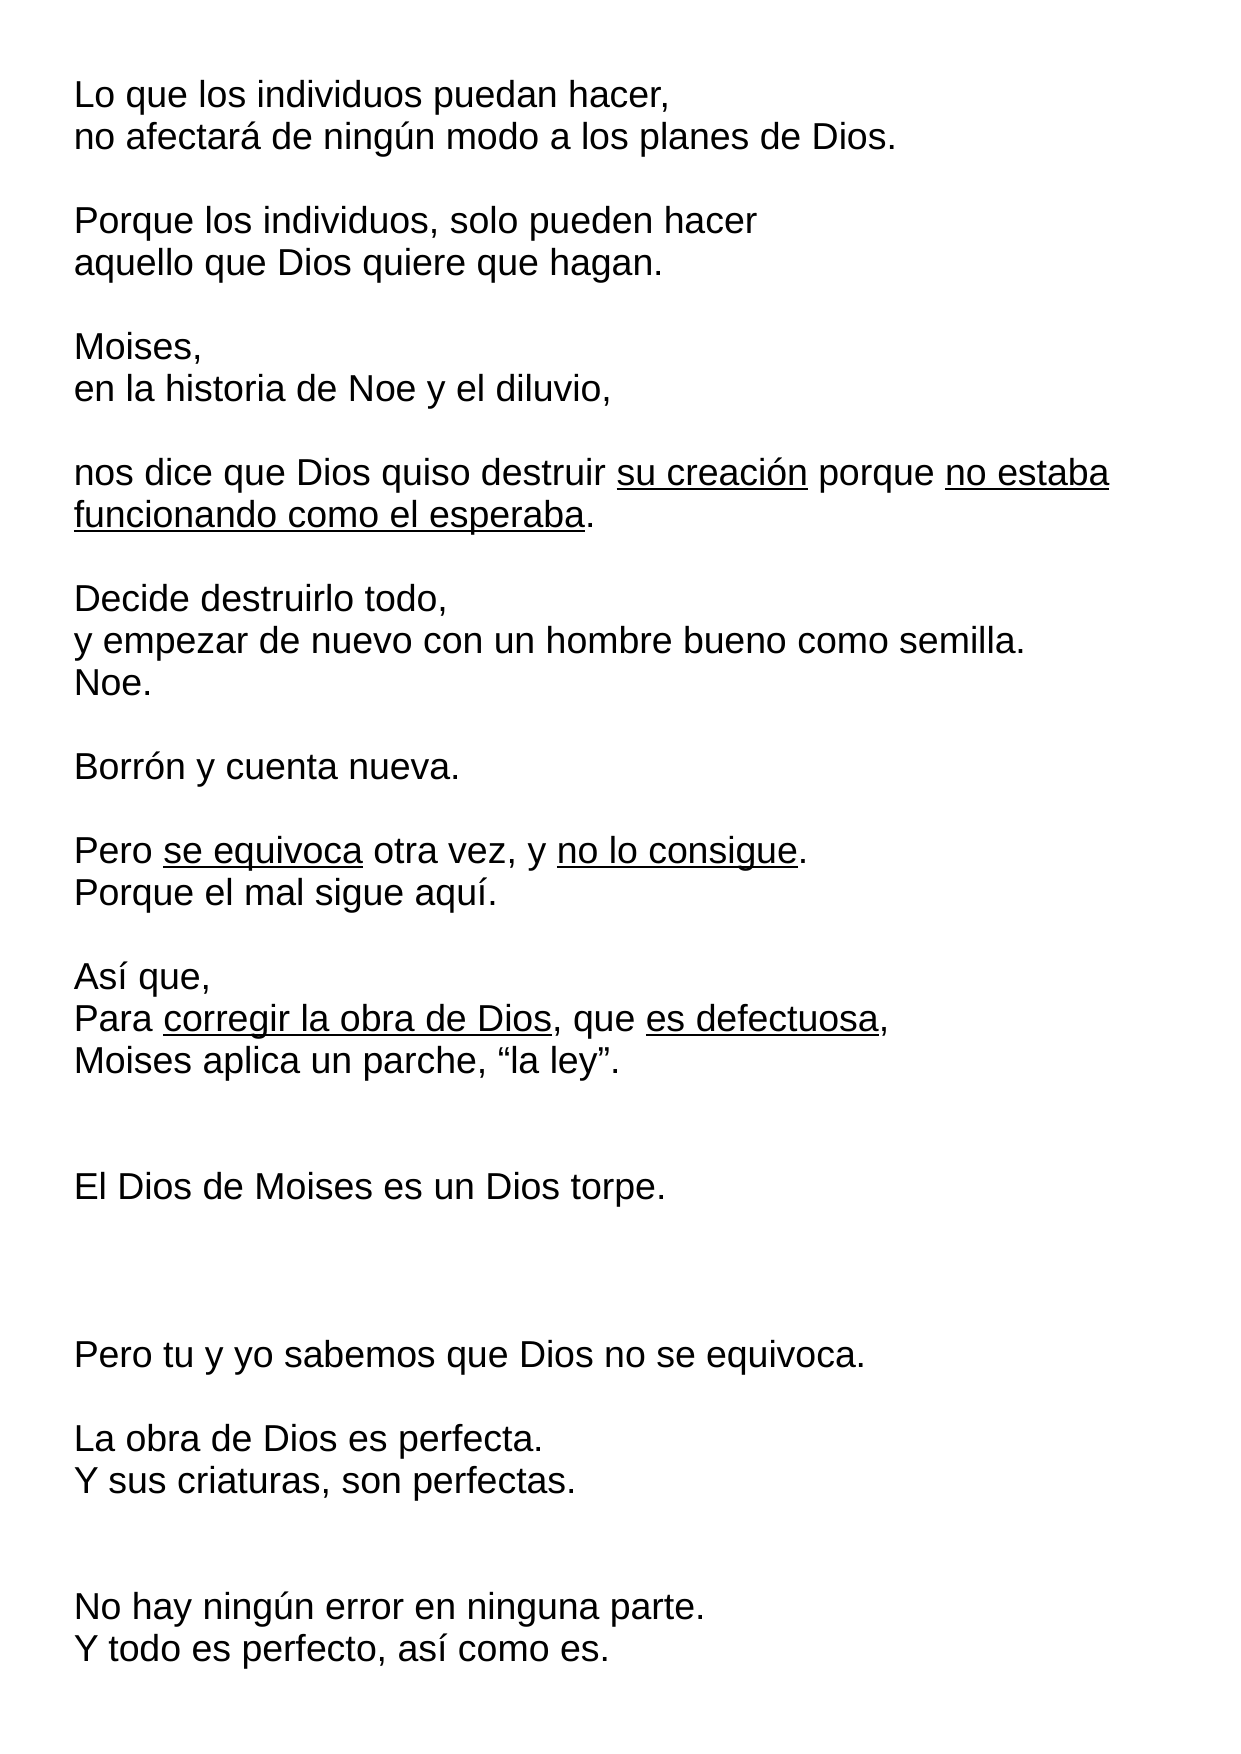

Lo que los individuos puedan hacer,
no afectará de ningún modo a los planes de Dios.
Porque los individuos, solo pueden hacer
aquello que Dios quiere que hagan.
Moises,
en la historia de Noe y el diluvio,
nos dice que Dios quiso destruir su creación porque no estaba funcionando como el esperaba.
Decide destruirlo todo,
y empezar de nuevo con un hombre bueno como semilla.
Noe.
Borrón y cuenta nueva.
Pero se equivoca otra vez, y no lo consigue.
Porque el mal sigue aquí.
Así que,
Para corregir la obra de Dios, que es defectuosa,
Moises aplica un parche, “la ley”.
El Dios de Moises es un Dios torpe.
Pero tu y yo sabemos que Dios no se equivoca.
La obra de Dios es perfecta.
Y sus criaturas, son perfectas.
No hay ningún error en ninguna parte.
Y todo es perfecto, así como es.